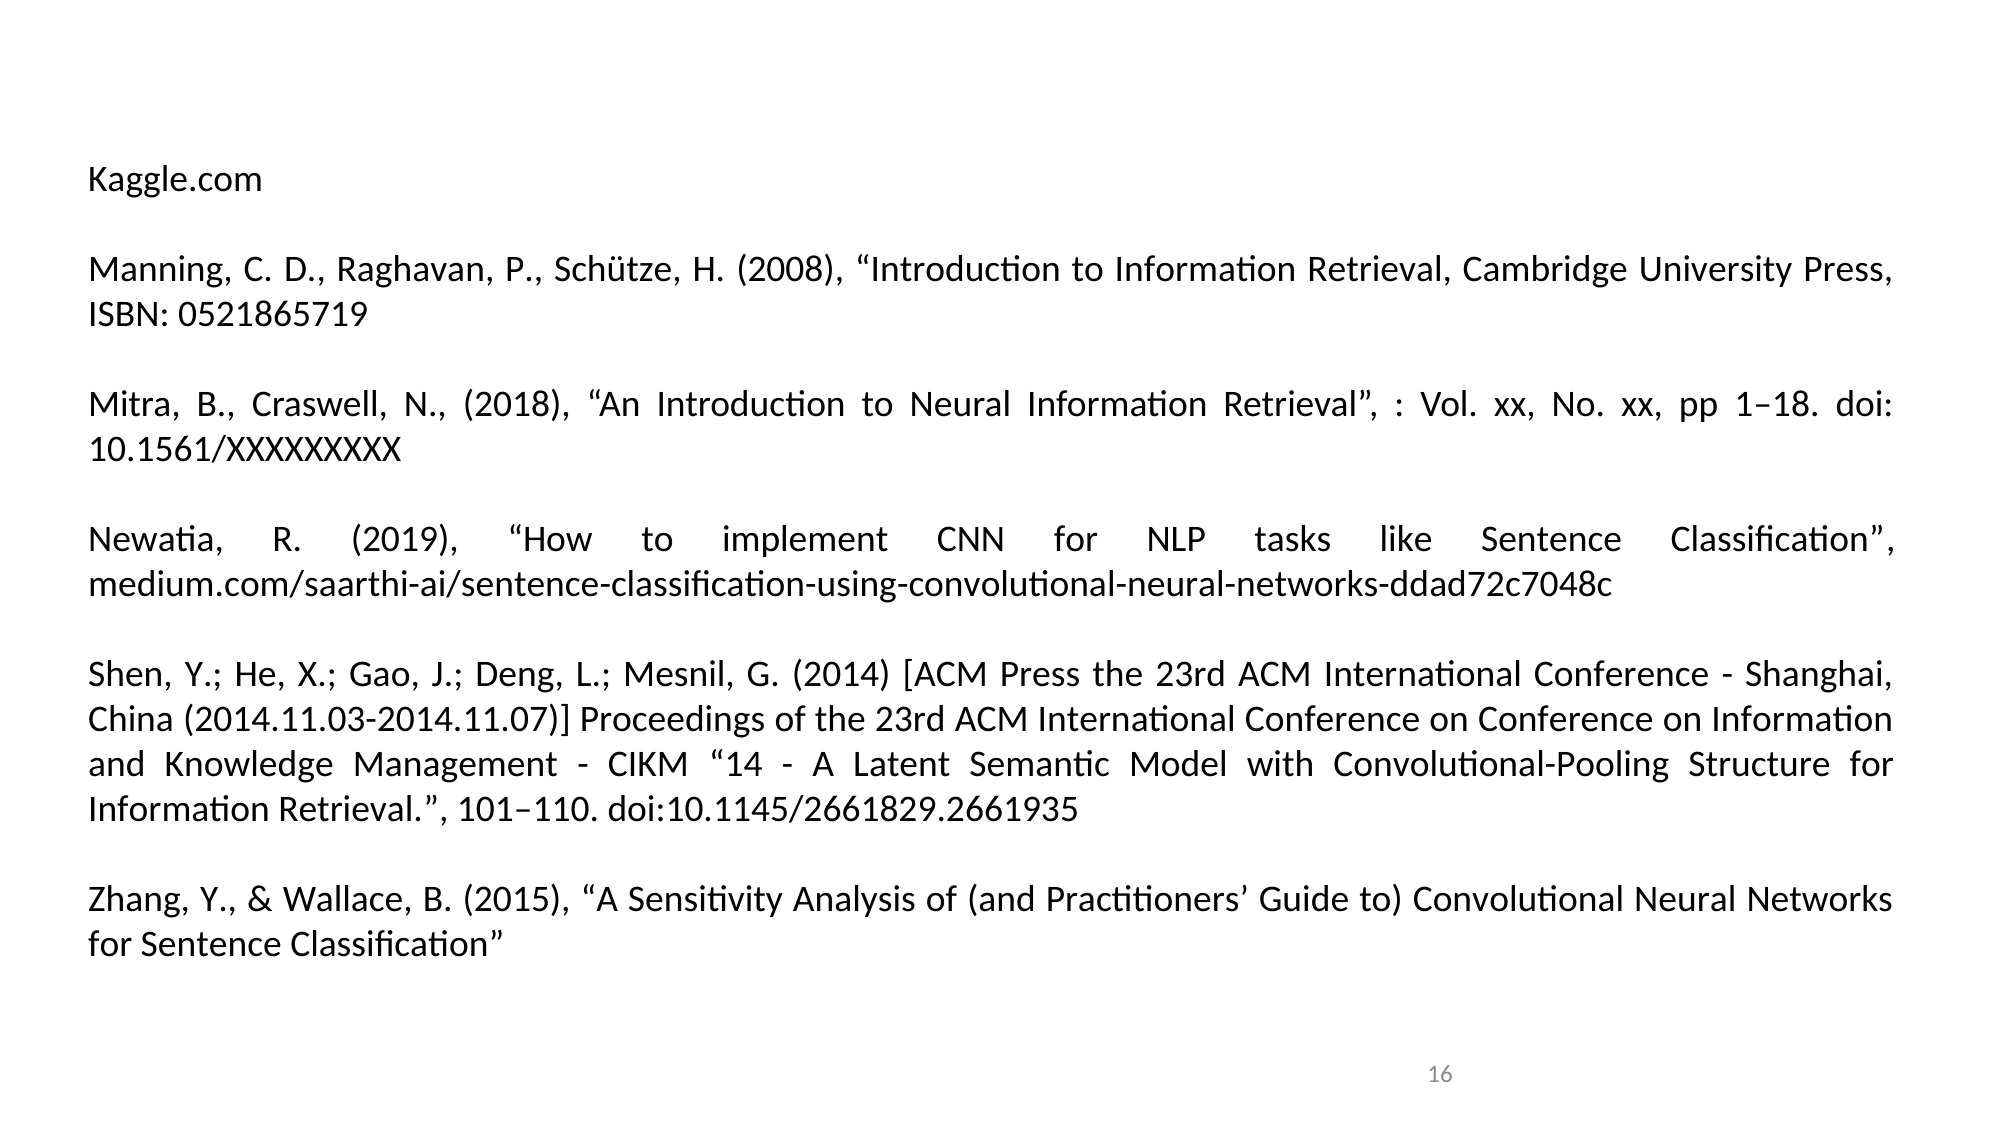

Kaggle.com
Manning, C. D., Raghavan, P., Schütze, H. (2008), “Introduction to Information Retrieval, Cambridge University Press, ISBN: 0521865719
Mitra, B., Craswell, N., (2018), “An Introduction to Neural Information Retrieval”, : Vol. xx, No. xx, pp 1–18. doi: 10.1561/XXXXXXXXX
Newatia, R. (2019), “How to implement CNN for NLP tasks like Sentence Classification”, medium.com/saarthi-ai/sentence-classification-using-convolutional-neural-networks-ddad72c7048c
Shen, Y.; He, X.; Gao, J.; Deng, L.; Mesnil, G. (2014) [ACM Press the 23rd ACM International Conference - Shanghai, China (2014.11.03-2014.11.07)] Proceedings of the 23rd ACM International Conference on Conference on Information and Knowledge Management - CIKM “14 - A Latent Semantic Model with Convolutional-Pooling Structure for Information Retrieval.”, 101–110. doi:10.1145/2661829.2661935
Zhang, Y., & Wallace, B. (2015), “A Sensitivity Analysis of (and Practitioners’ Guide to) Convolutional Neural Networks for Sentence Classification”